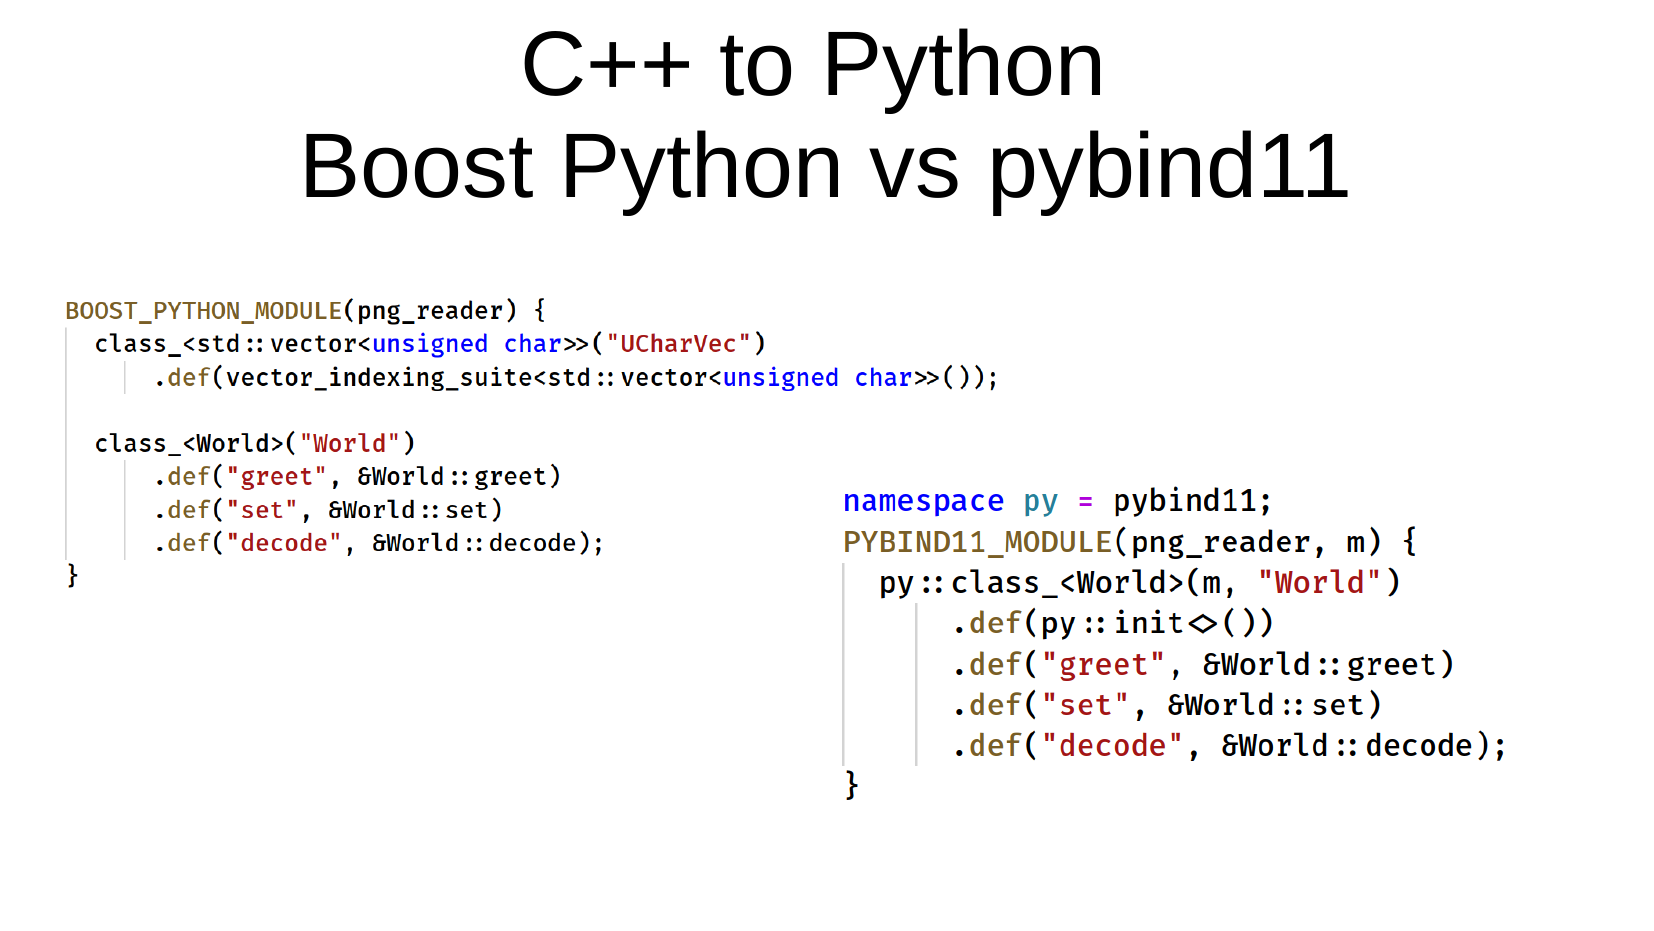

# C++ to Python Boost Python vs pybind11